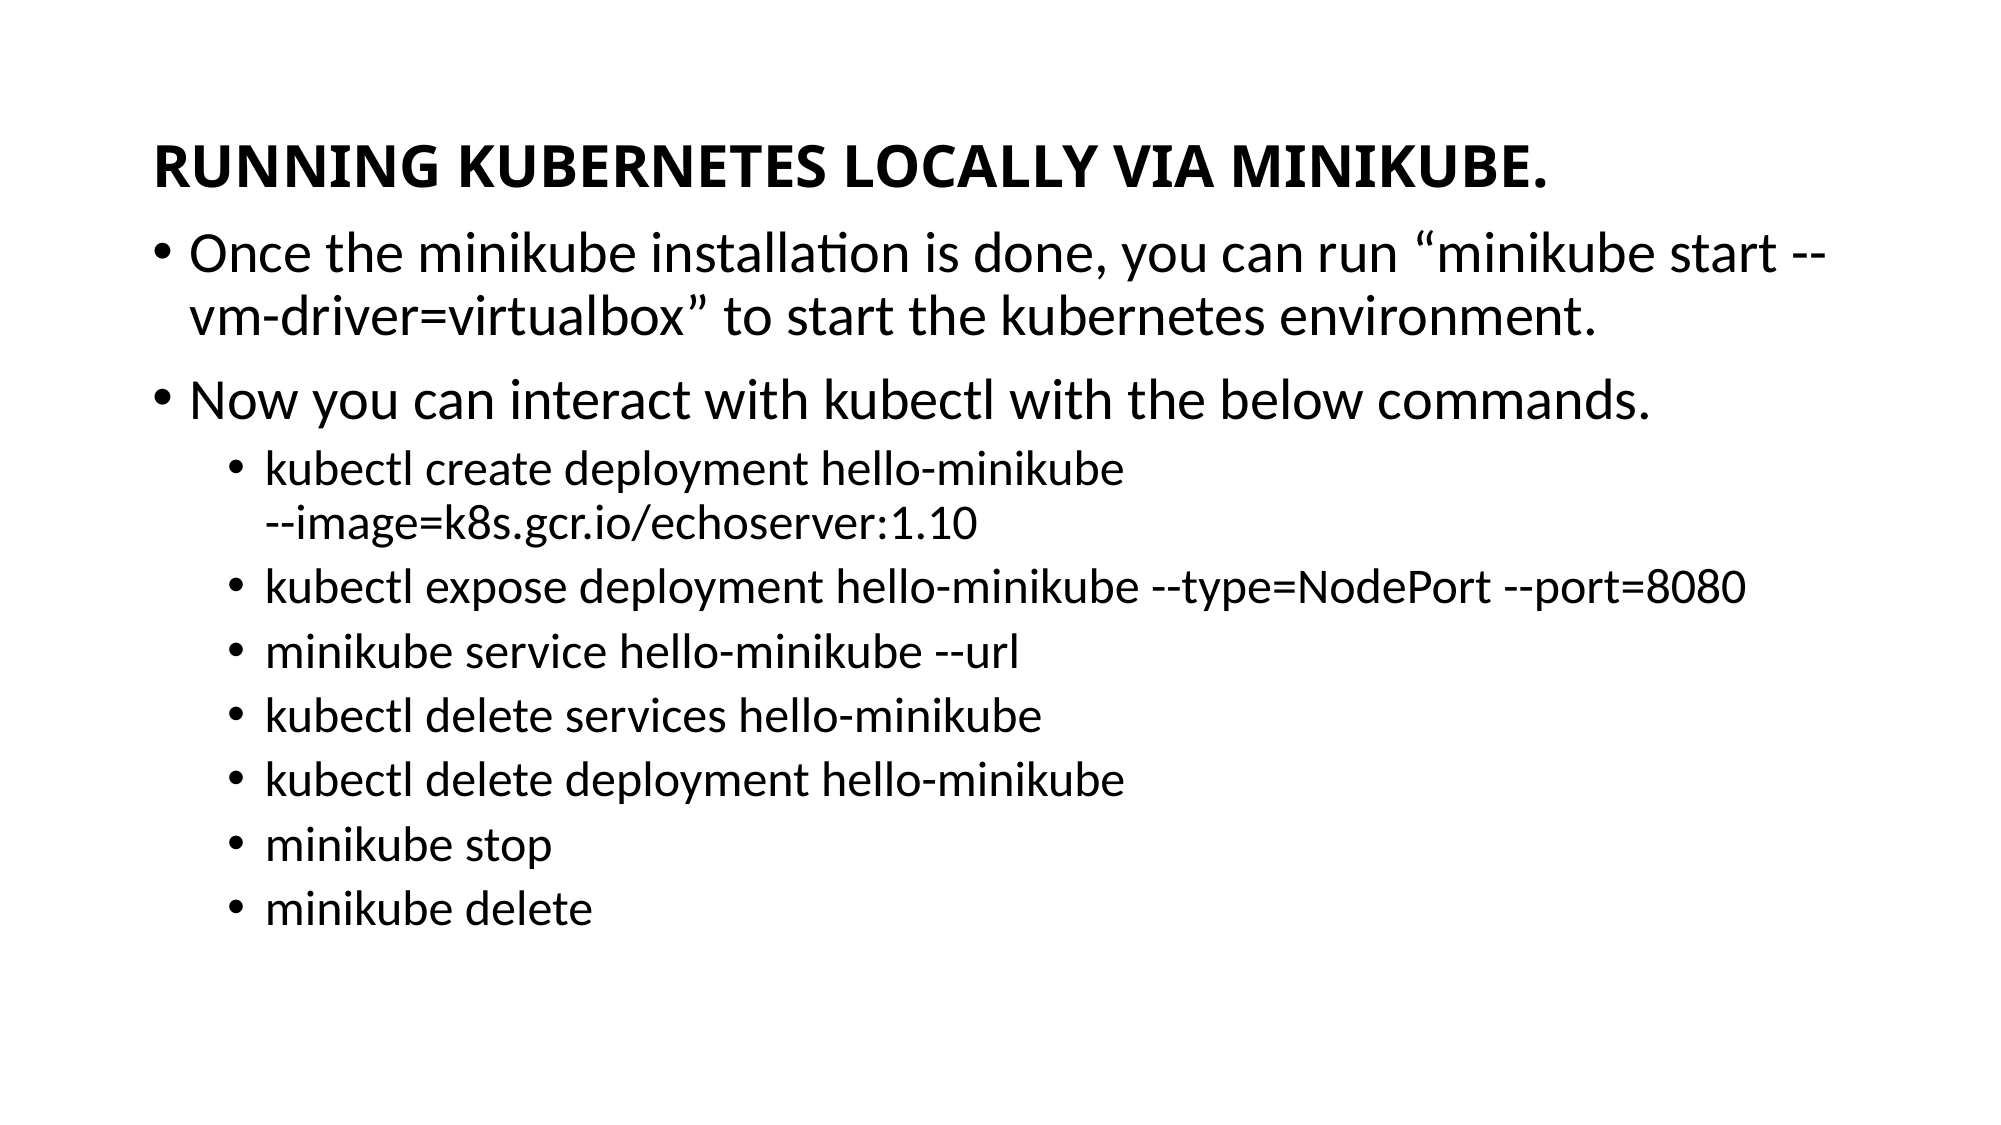

# RUNNING KUBERNETES LOCALLY VIA MINIKUBE.
Once the minikube installation is done, you can run “minikube start --vm-driver=virtualbox” to start the kubernetes environment.
Now you can interact with kubectl with the below commands.
kubectl create deployment hello-minikube --image=k8s.gcr.io/echoserver:1.10
kubectl expose deployment hello-minikube --type=NodePort --port=8080
minikube service hello-minikube --url
kubectl delete services hello-minikube
kubectl delete deployment hello-minikube
minikube stop
minikube delete